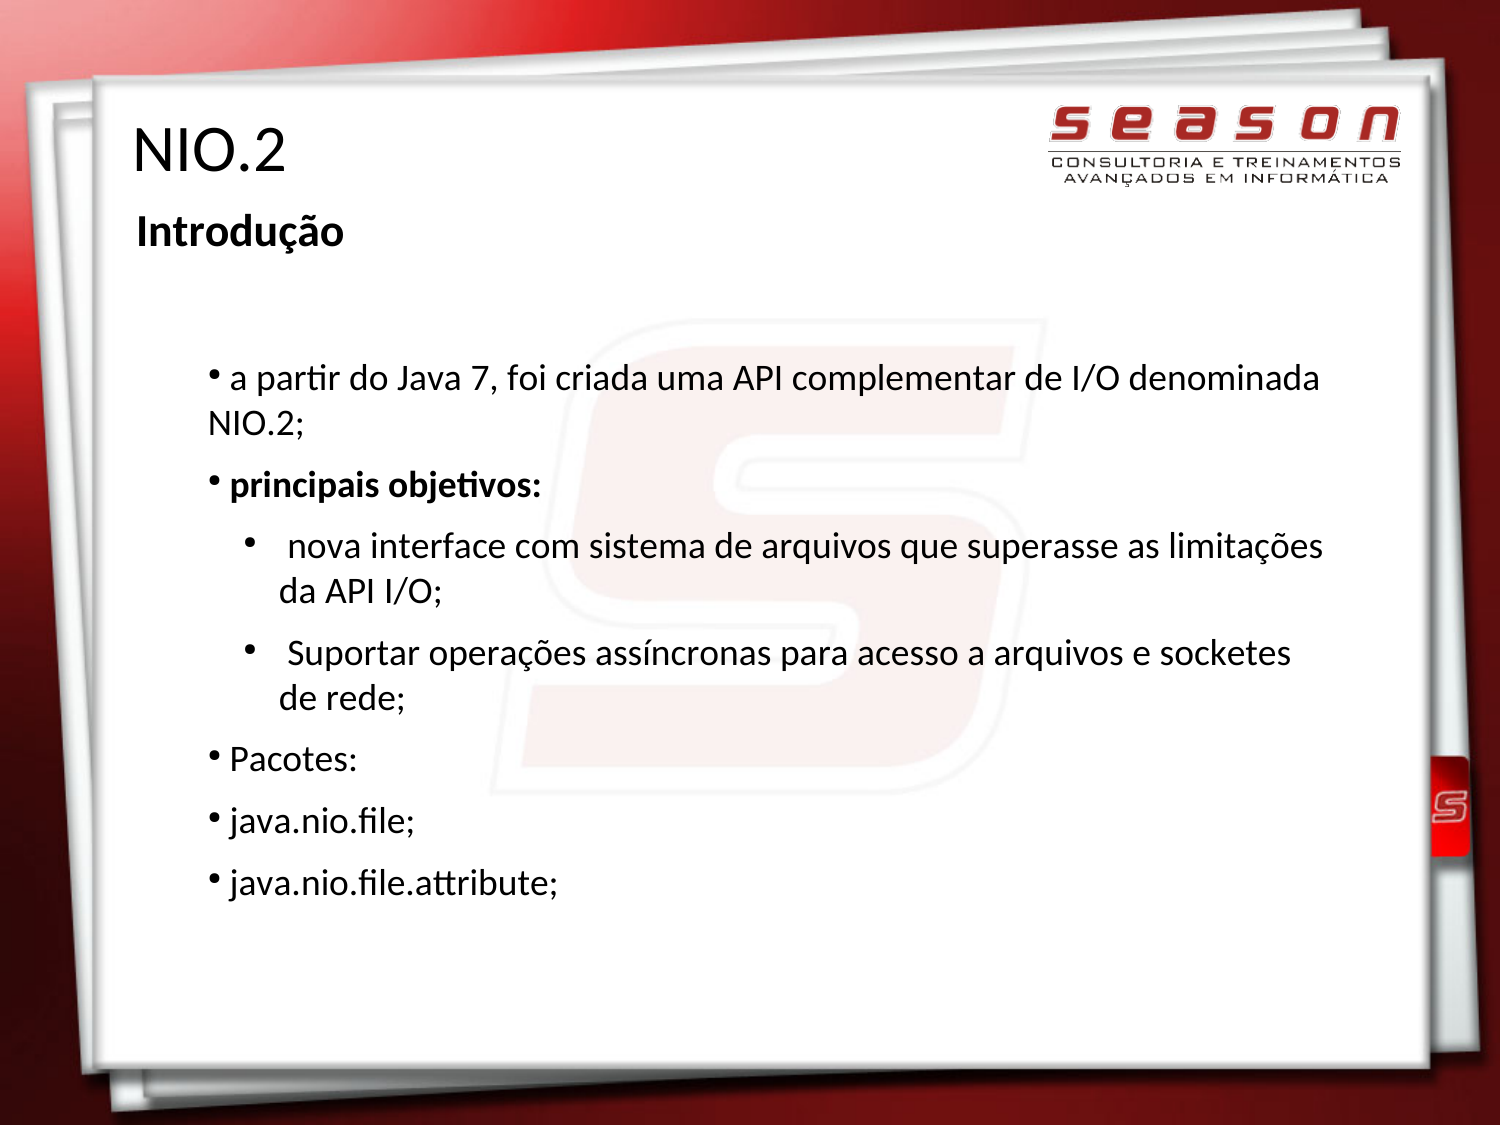

# NIO.2
Introdução
 a partir do Java 7, foi criada uma API complementar de I/O denominada NIO.2;
 principais objetivos:
 nova interface com sistema de arquivos que superasse as limitações da API I/O;
 Suportar operações assíncronas para acesso a arquivos e socketes de rede;
 Pacotes:
 java.nio.file;
 java.nio.file.attribute;